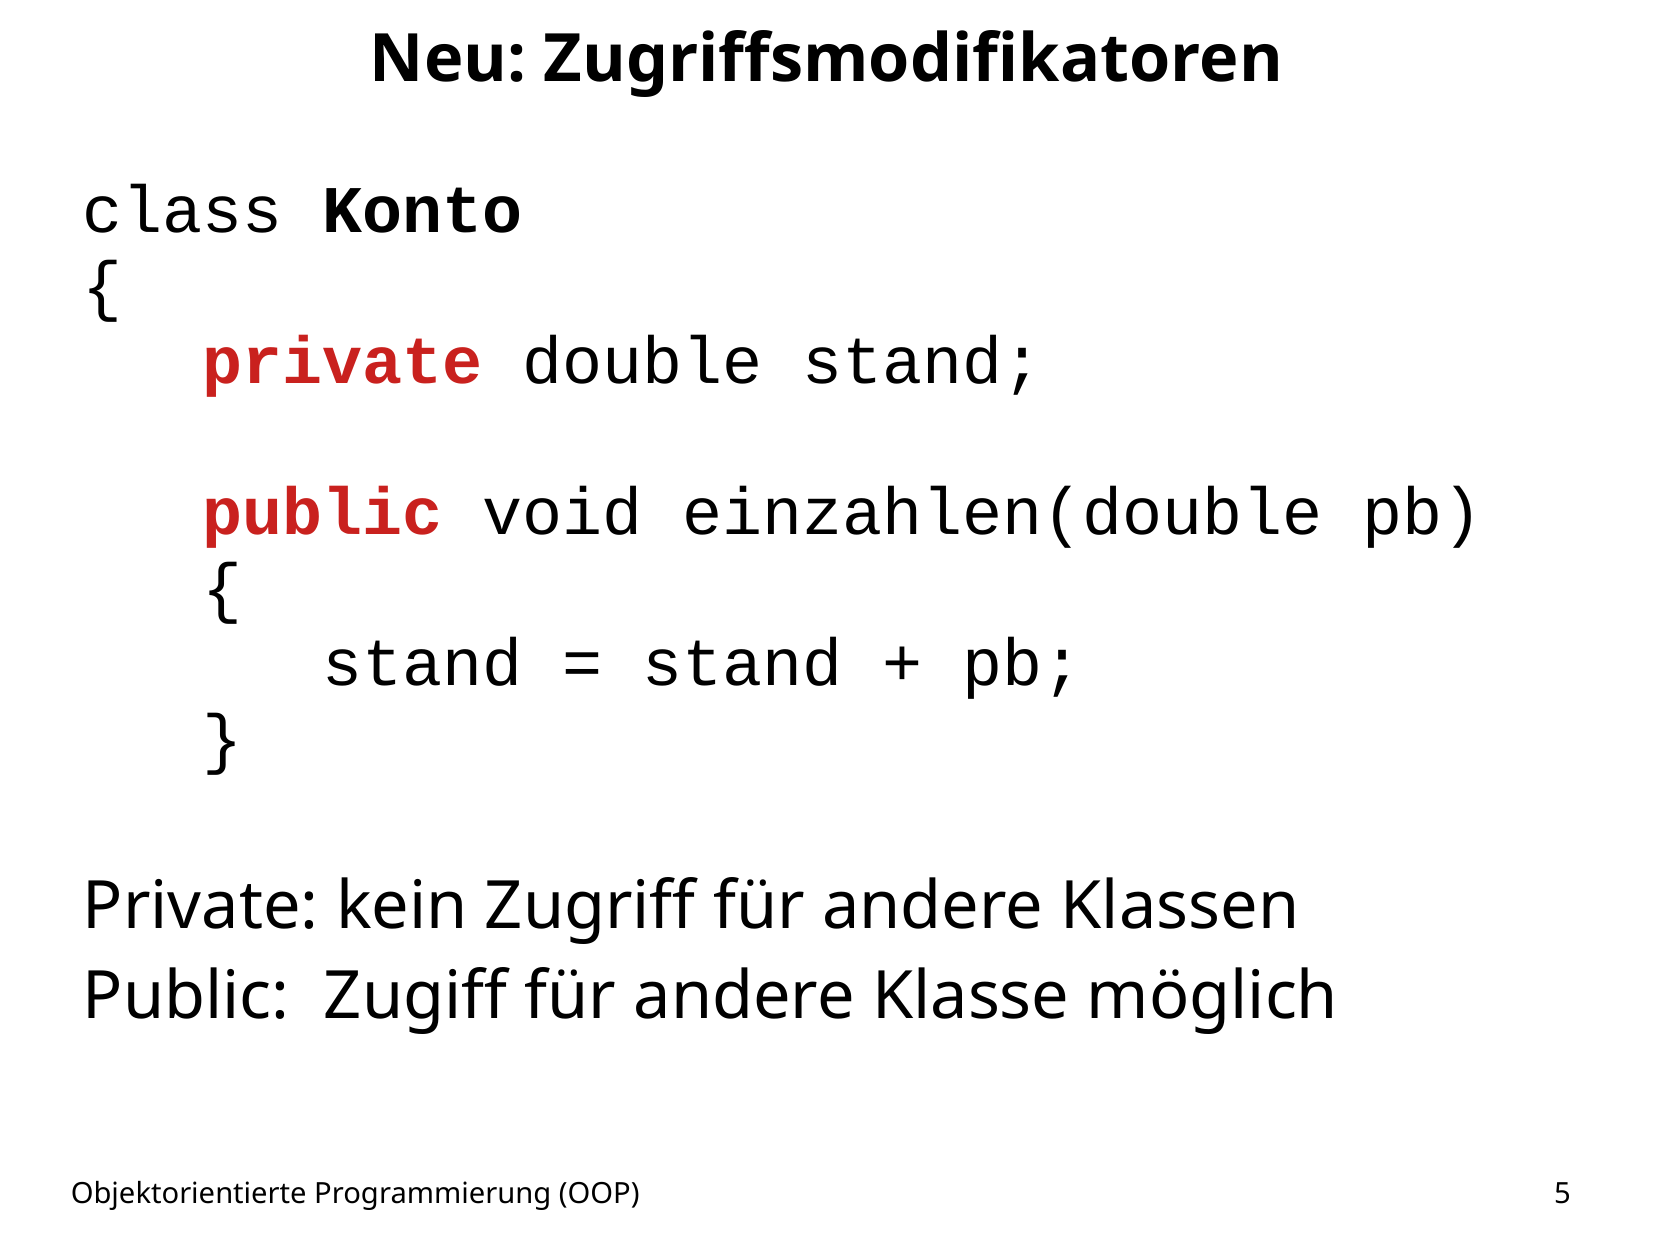

# Neu: Zugriffsmodifikatoren
class Konto
{
 private double stand;
 public void einzahlen(double pb)
 {
 stand = stand + pb;
 }
Private: kein Zugriff für andere Klassen
Public: Zugiff für andere Klasse möglich
Objektorientierte Programmierung (OOP)
5